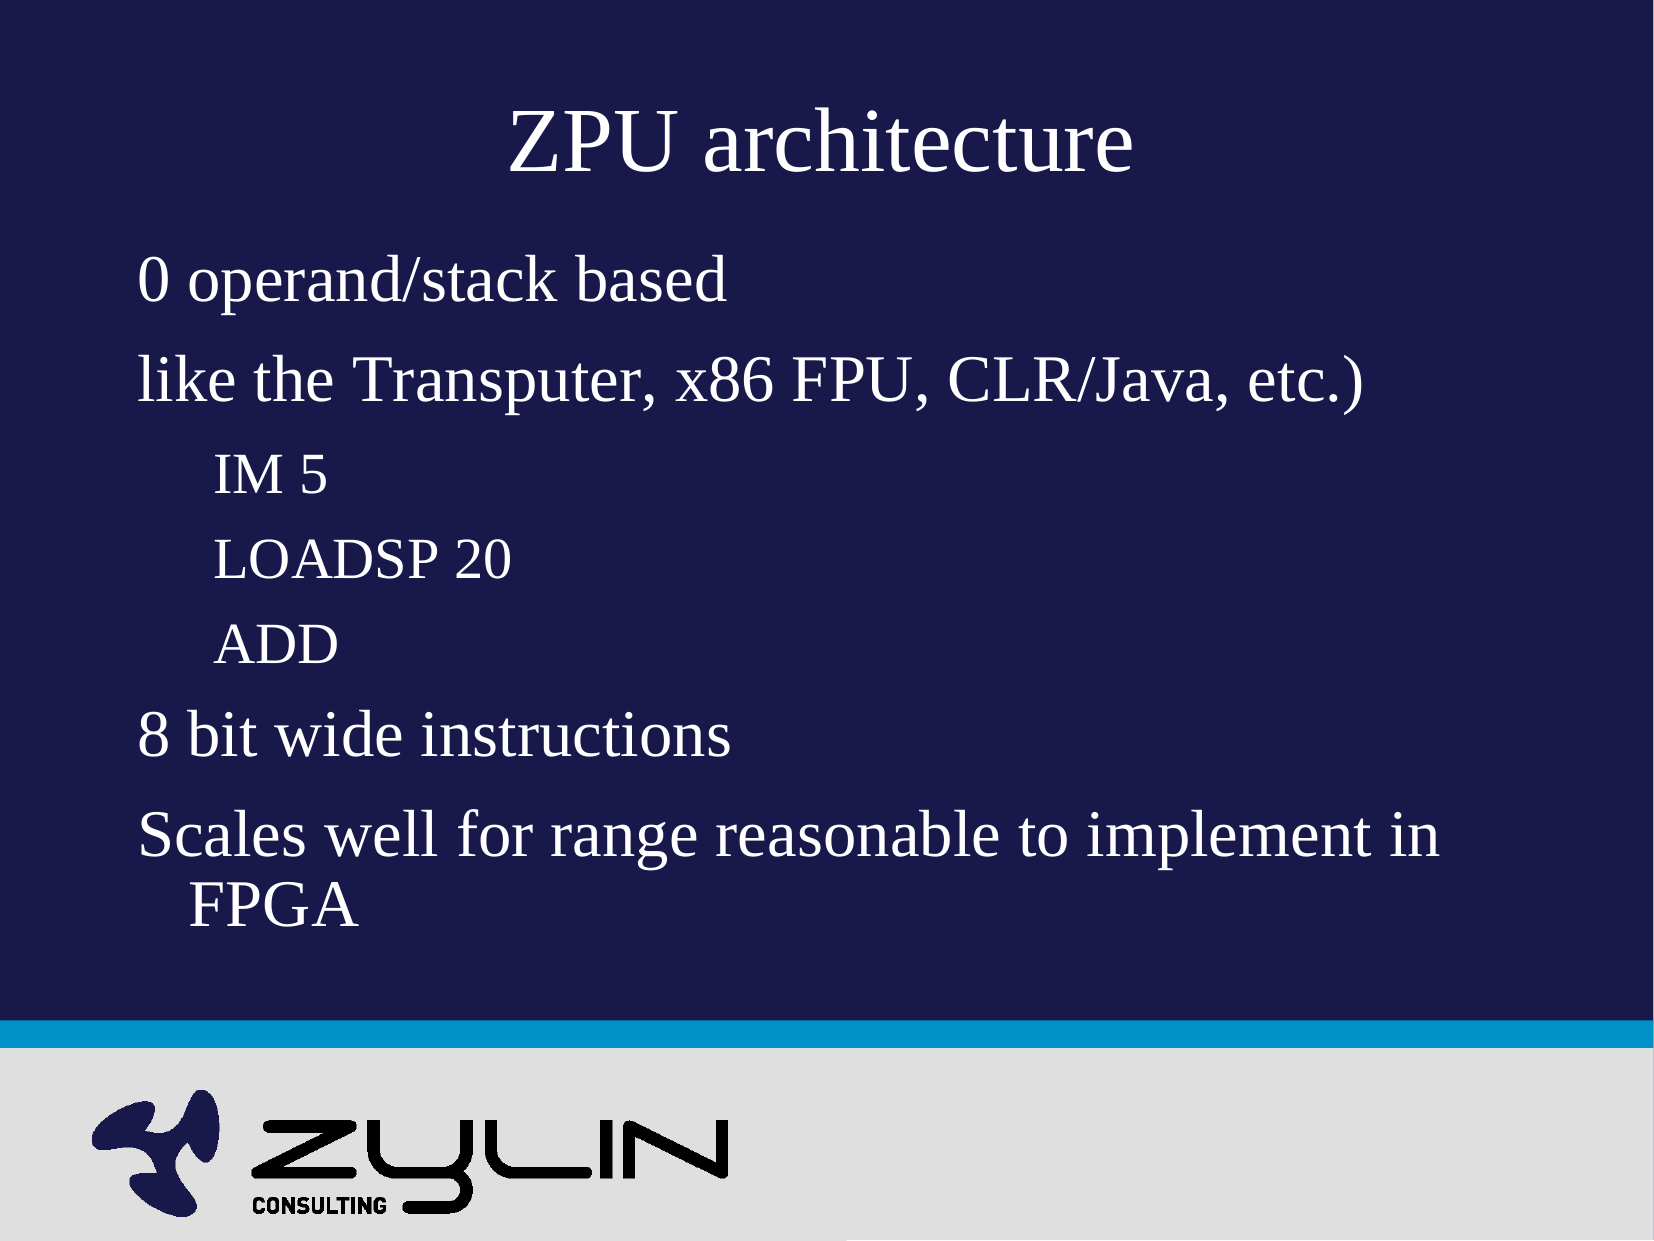

# ZPU architecture
0 operand/stack based
like the Transputer, x86 FPU, CLR/Java, etc.)
IM 5
LOADSP 20
ADD
8 bit wide instructions
Scales well for range reasonable to implement in FPGA